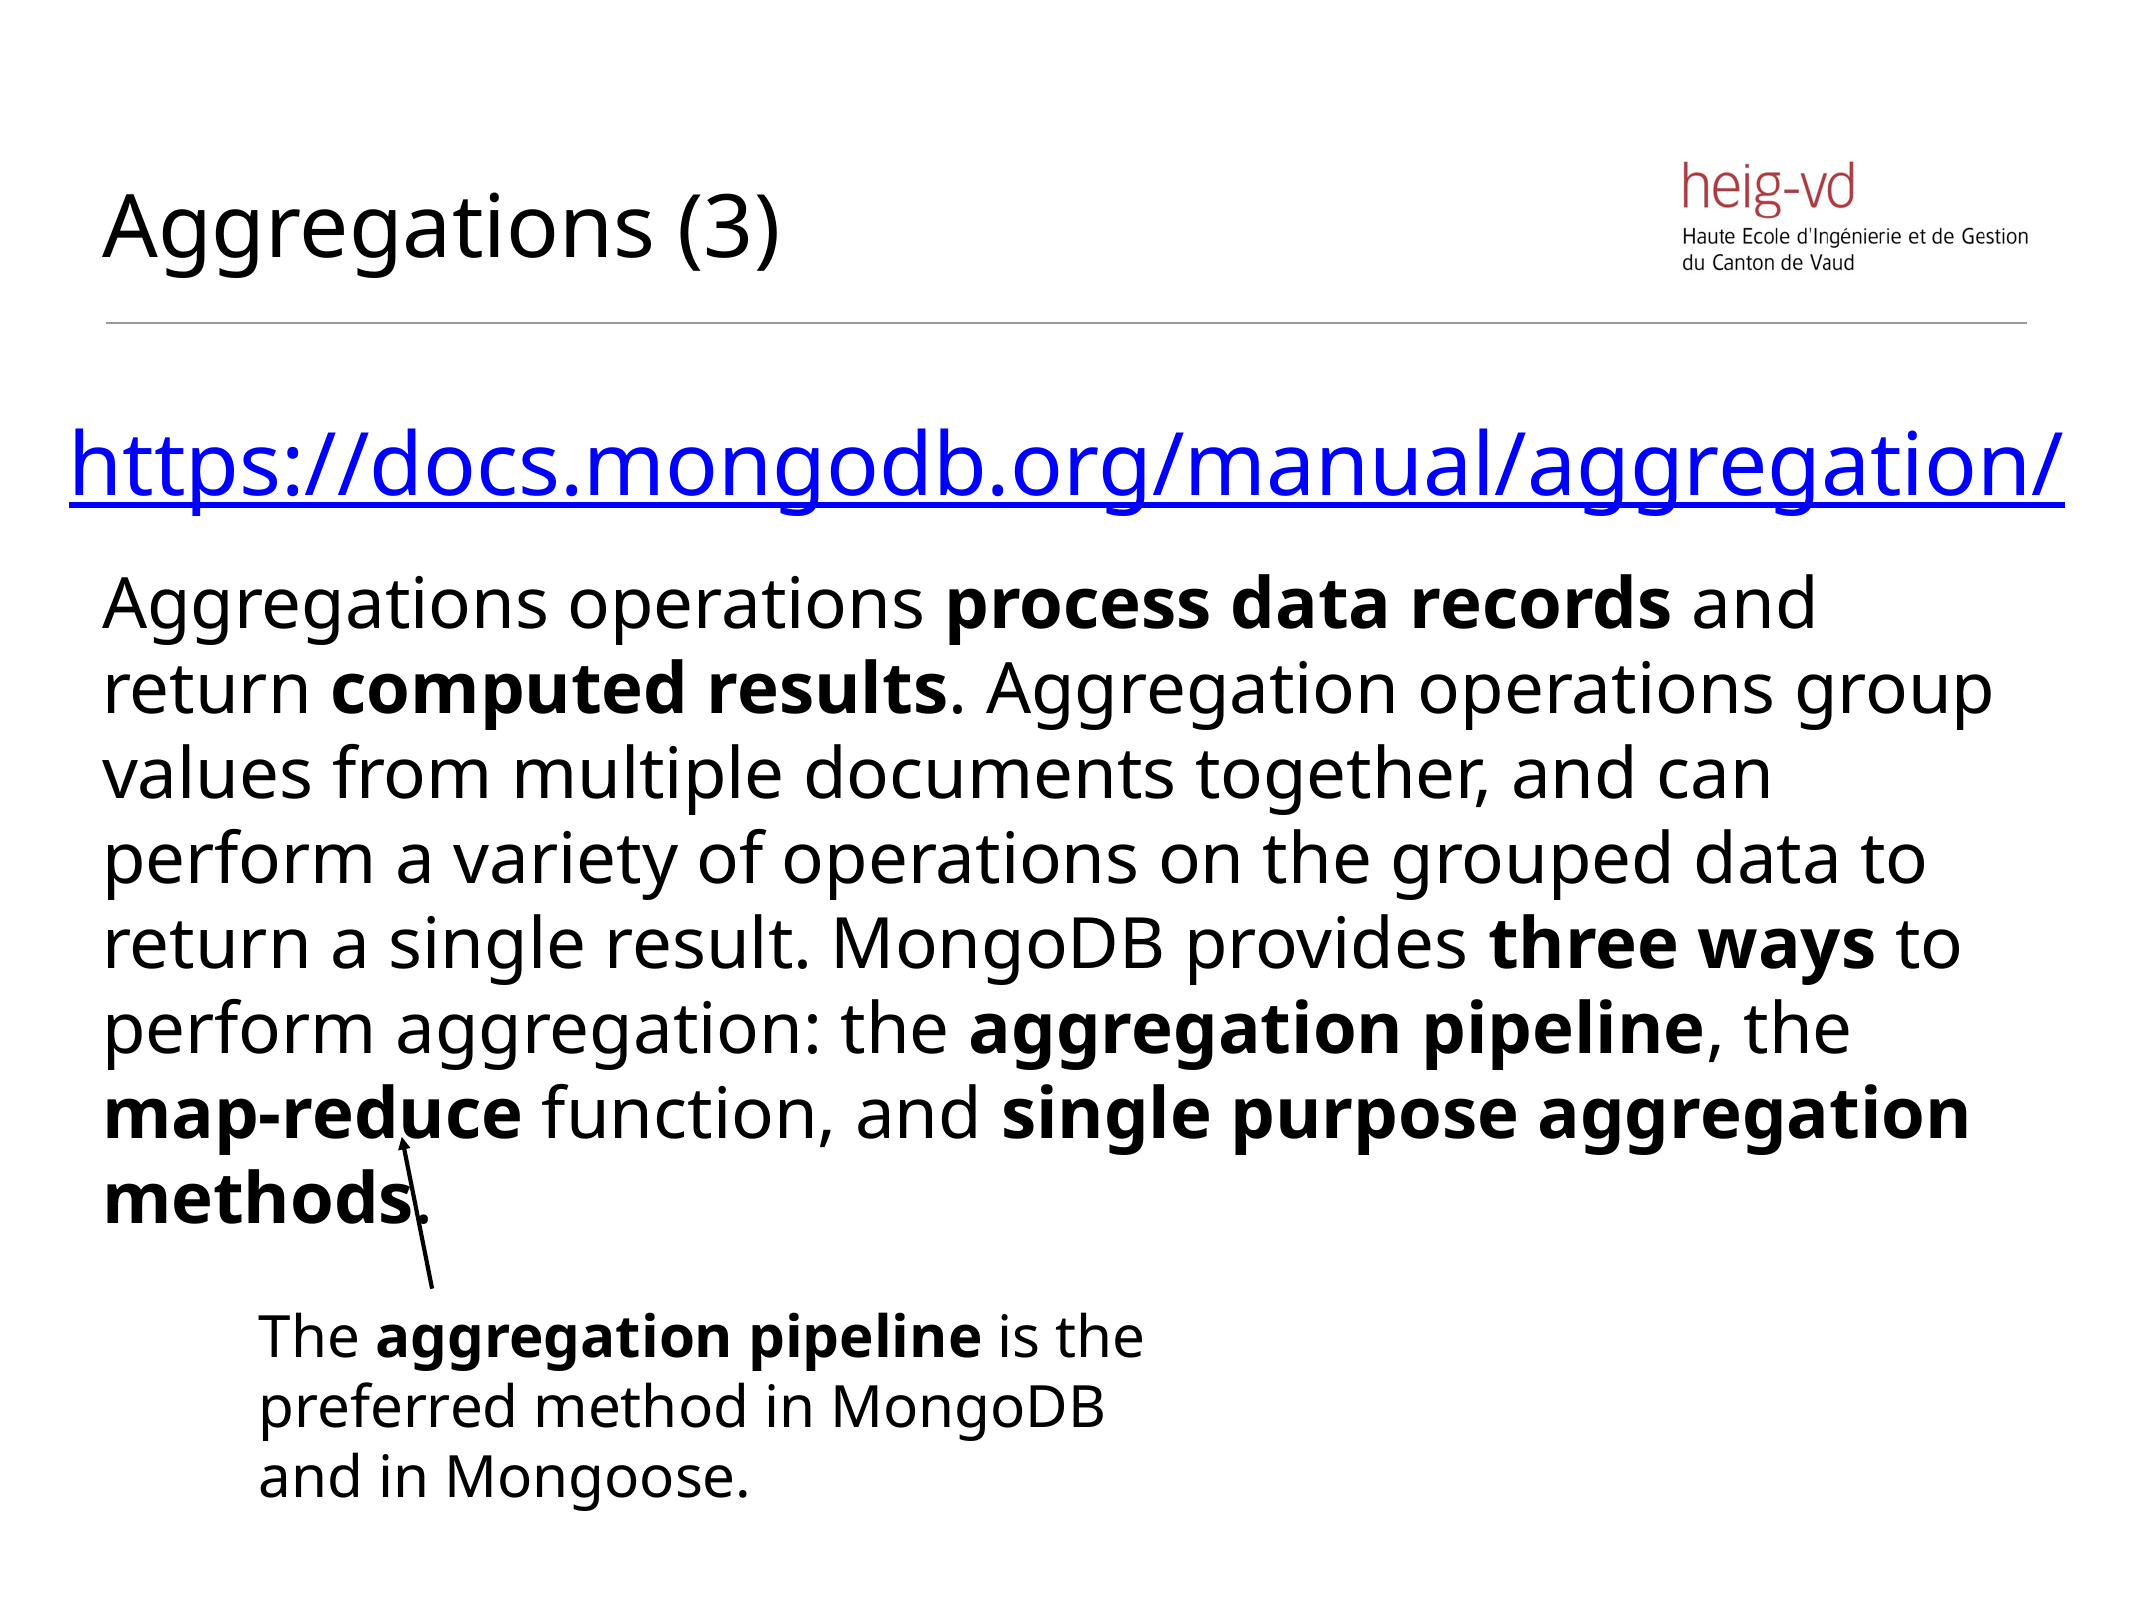

# Aggregations (3)
https://docs.mongodb.org/manual/aggregation/
Aggregations operations process data records and return computed results. Aggregation operations group values from multiple documents together, and can perform a variety of operations on the grouped data to return a single result. MongoDB provides three ways to perform aggregation: the aggregation pipeline, the map-reduce function, and single purpose aggregation methods.
The aggregation pipeline is the preferred method in MongoDB and in Mongoose.